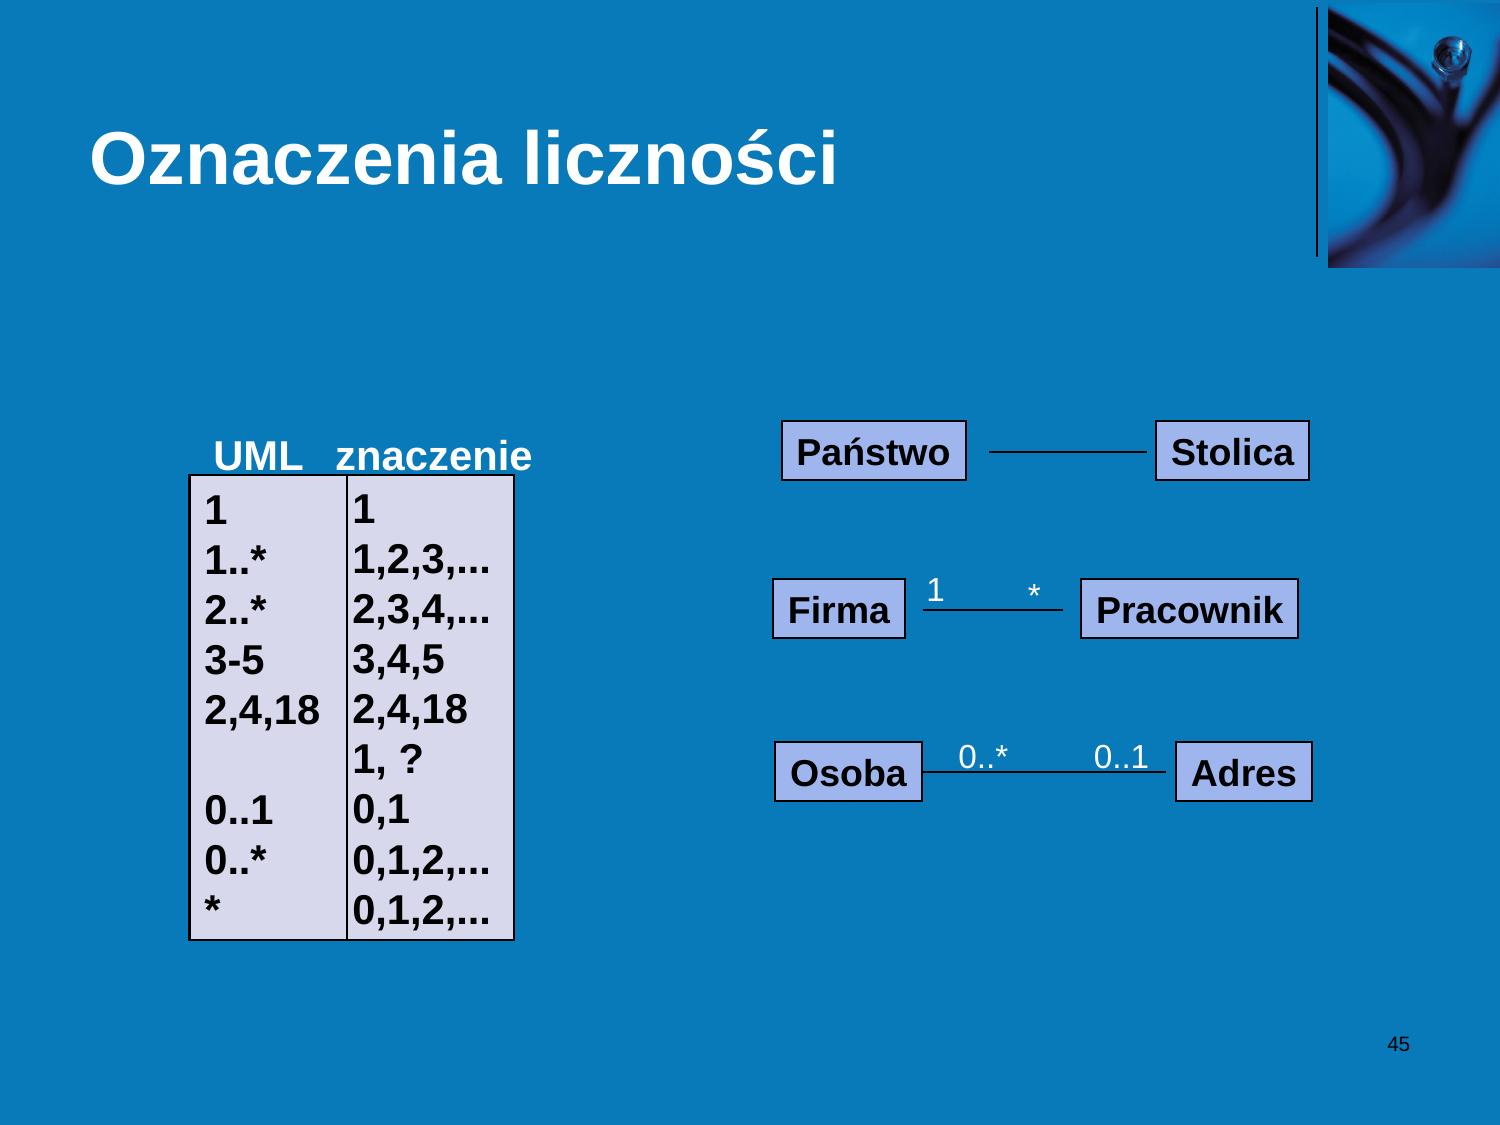

# Oznaczenia liczności
UML
znaczenie
Państwo
Stolica
1
1,2,3,...
2,3,4,...
3,4,5
2,4,18
1, ?
0,1
0,1,2,...
0,1,2,...
1
1..*
2..*
3-5
2,4,18
0..1
0..*
*
1
*
Firma
Pracownik
0..*
0..1
Osoba
Adres
45